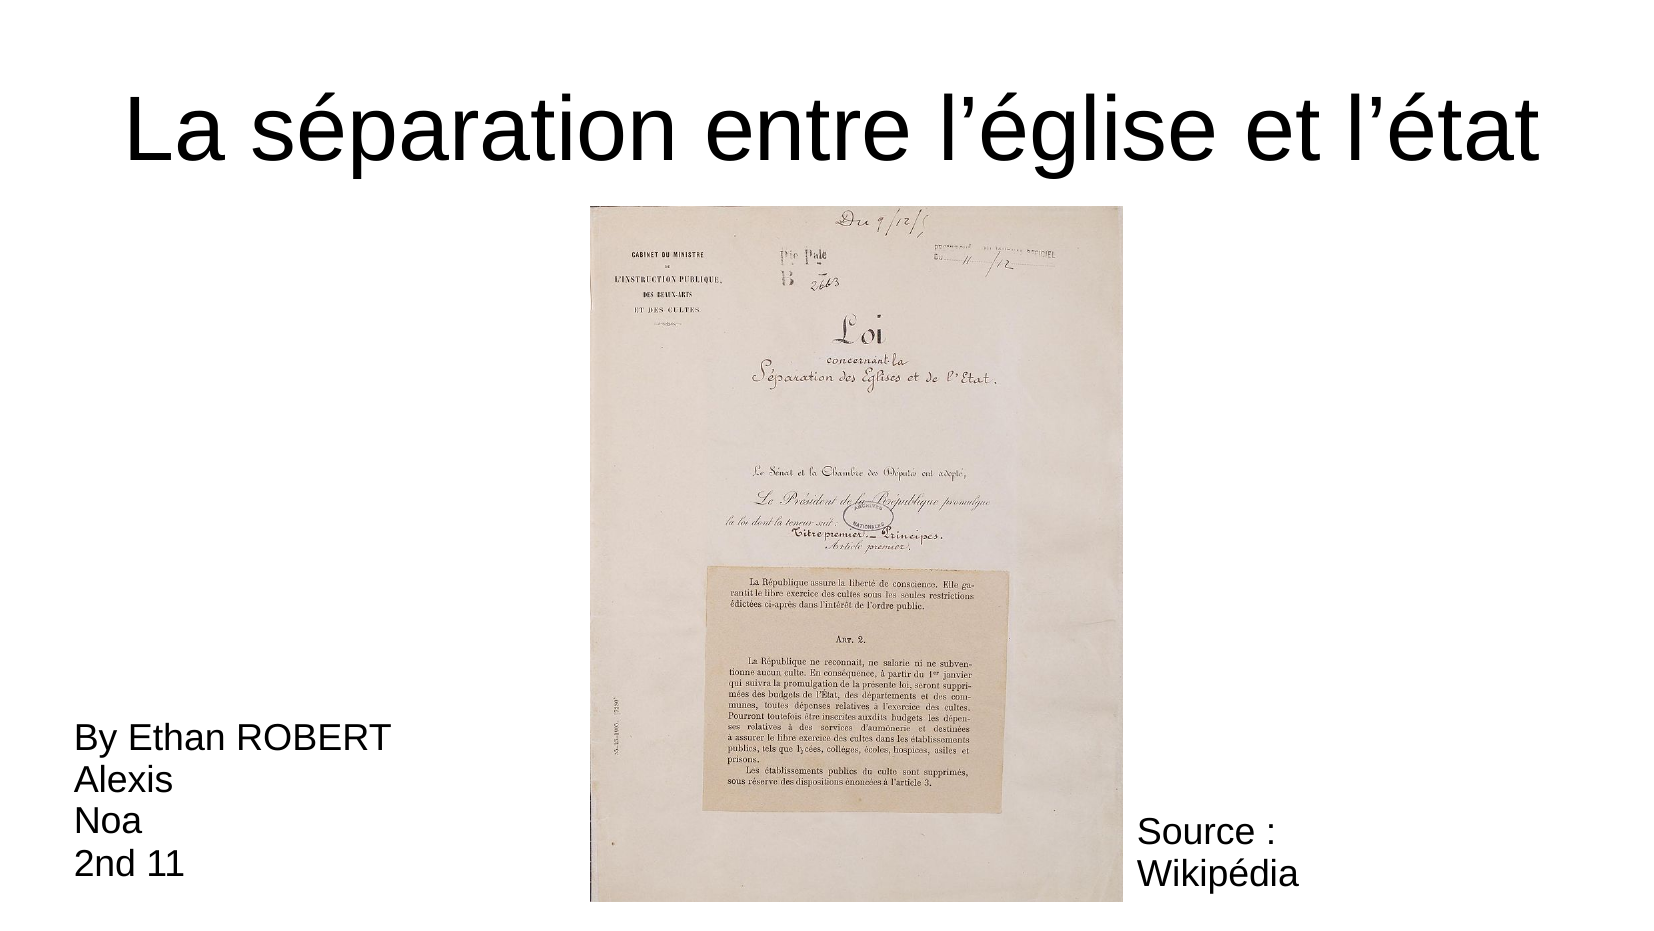

# La séparation entre l’église et l’état
By Ethan ROBERT
Alexis
Noa
2nd 11
Source : Wikipédia